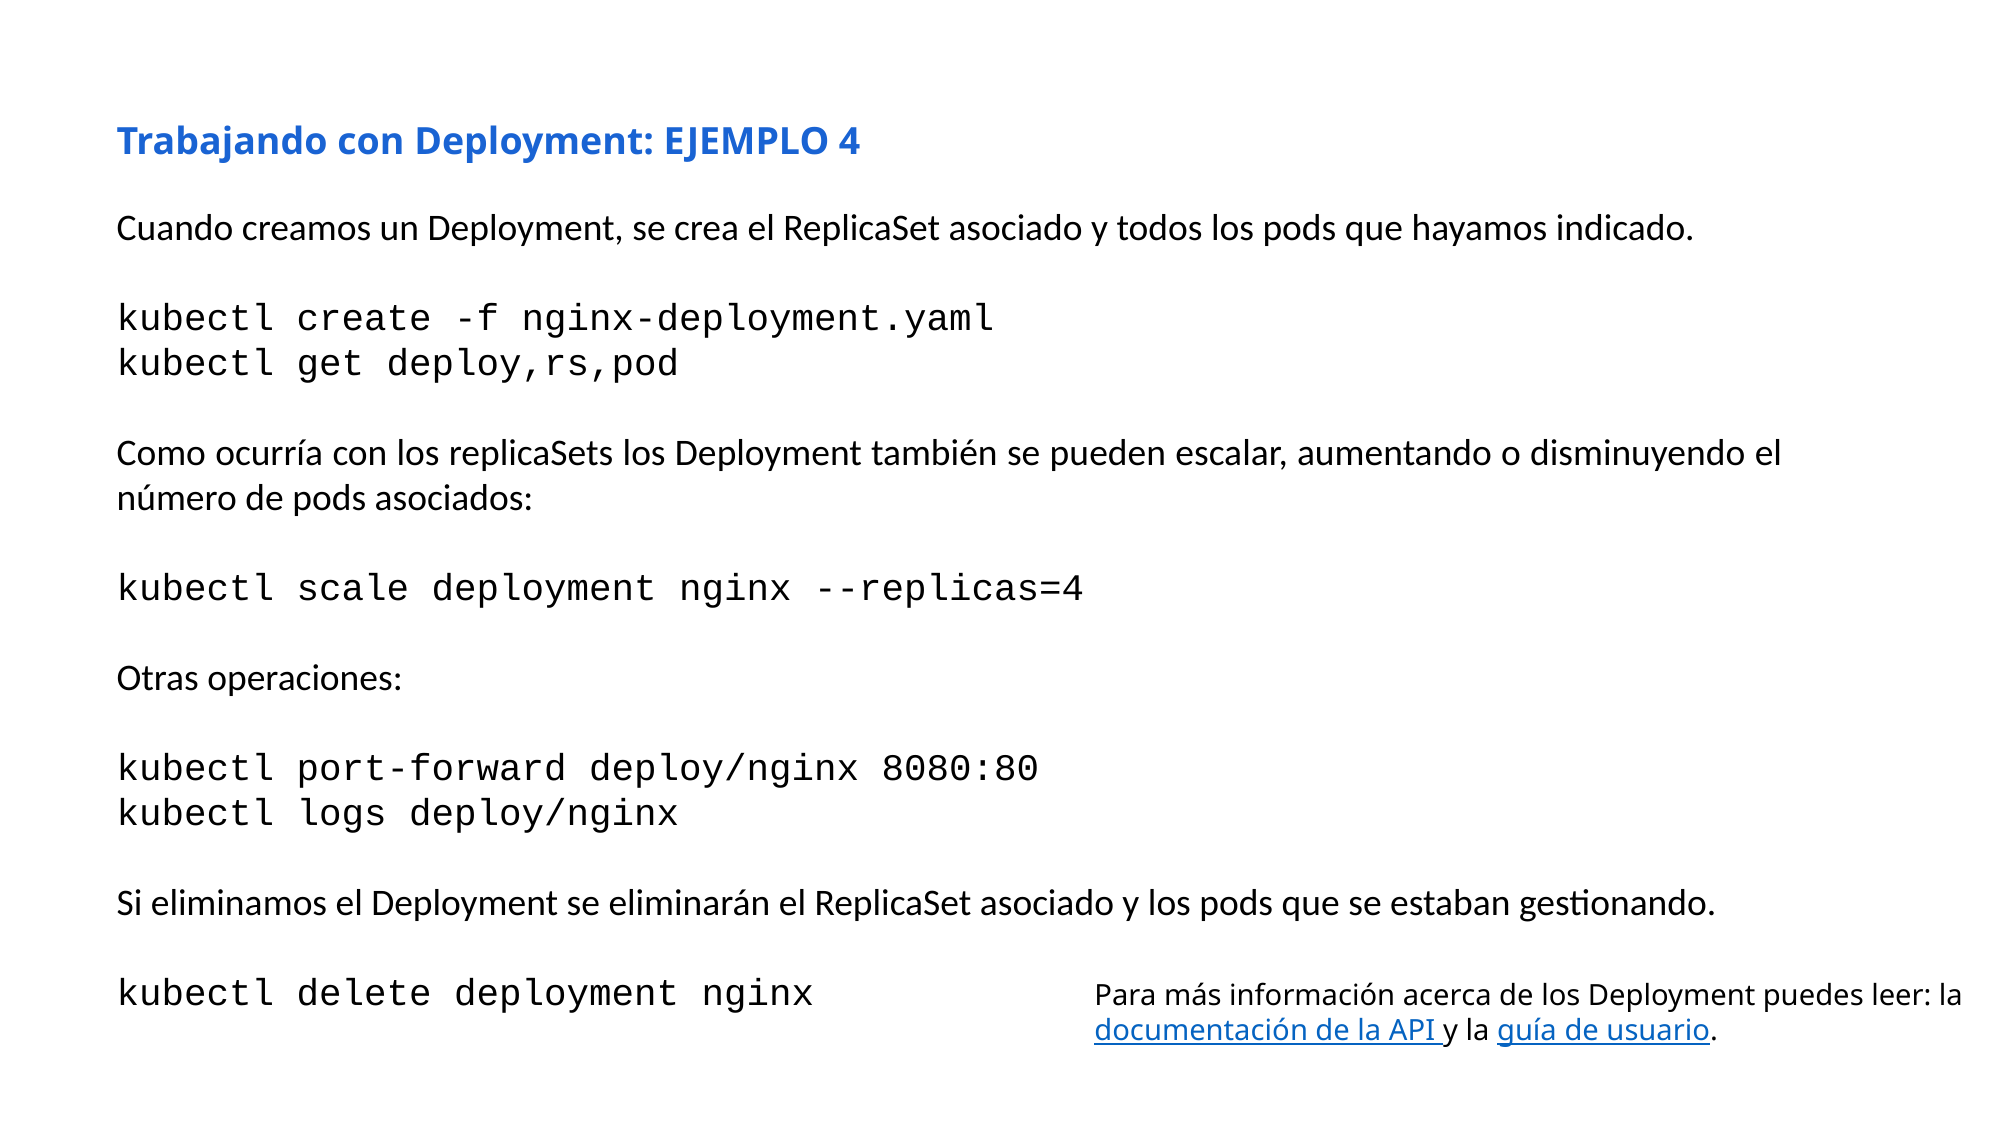

Trabajando con Deployment: EJEMPLO 4
Cuando creamos un Deployment, se crea el ReplicaSet asociado y todos los pods que hayamos indicado.
kubectl create -f nginx-deployment.yaml
kubectl get deploy,rs,pod
Como ocurría con los replicaSets los Deployment también se pueden escalar, aumentando o disminuyendo el número de pods asociados:
kubectl scale deployment nginx --replicas=4
Otras operaciones:
kubectl port-forward deploy/nginx 8080:80
kubectl logs deploy/nginx
Si eliminamos el Deployment se eliminarán el ReplicaSet asociado y los pods que se estaban gestionando.
kubectl delete deployment nginx
Para más información acerca de los Deployment puedes leer: la documentación de la API y la guía de usuario.